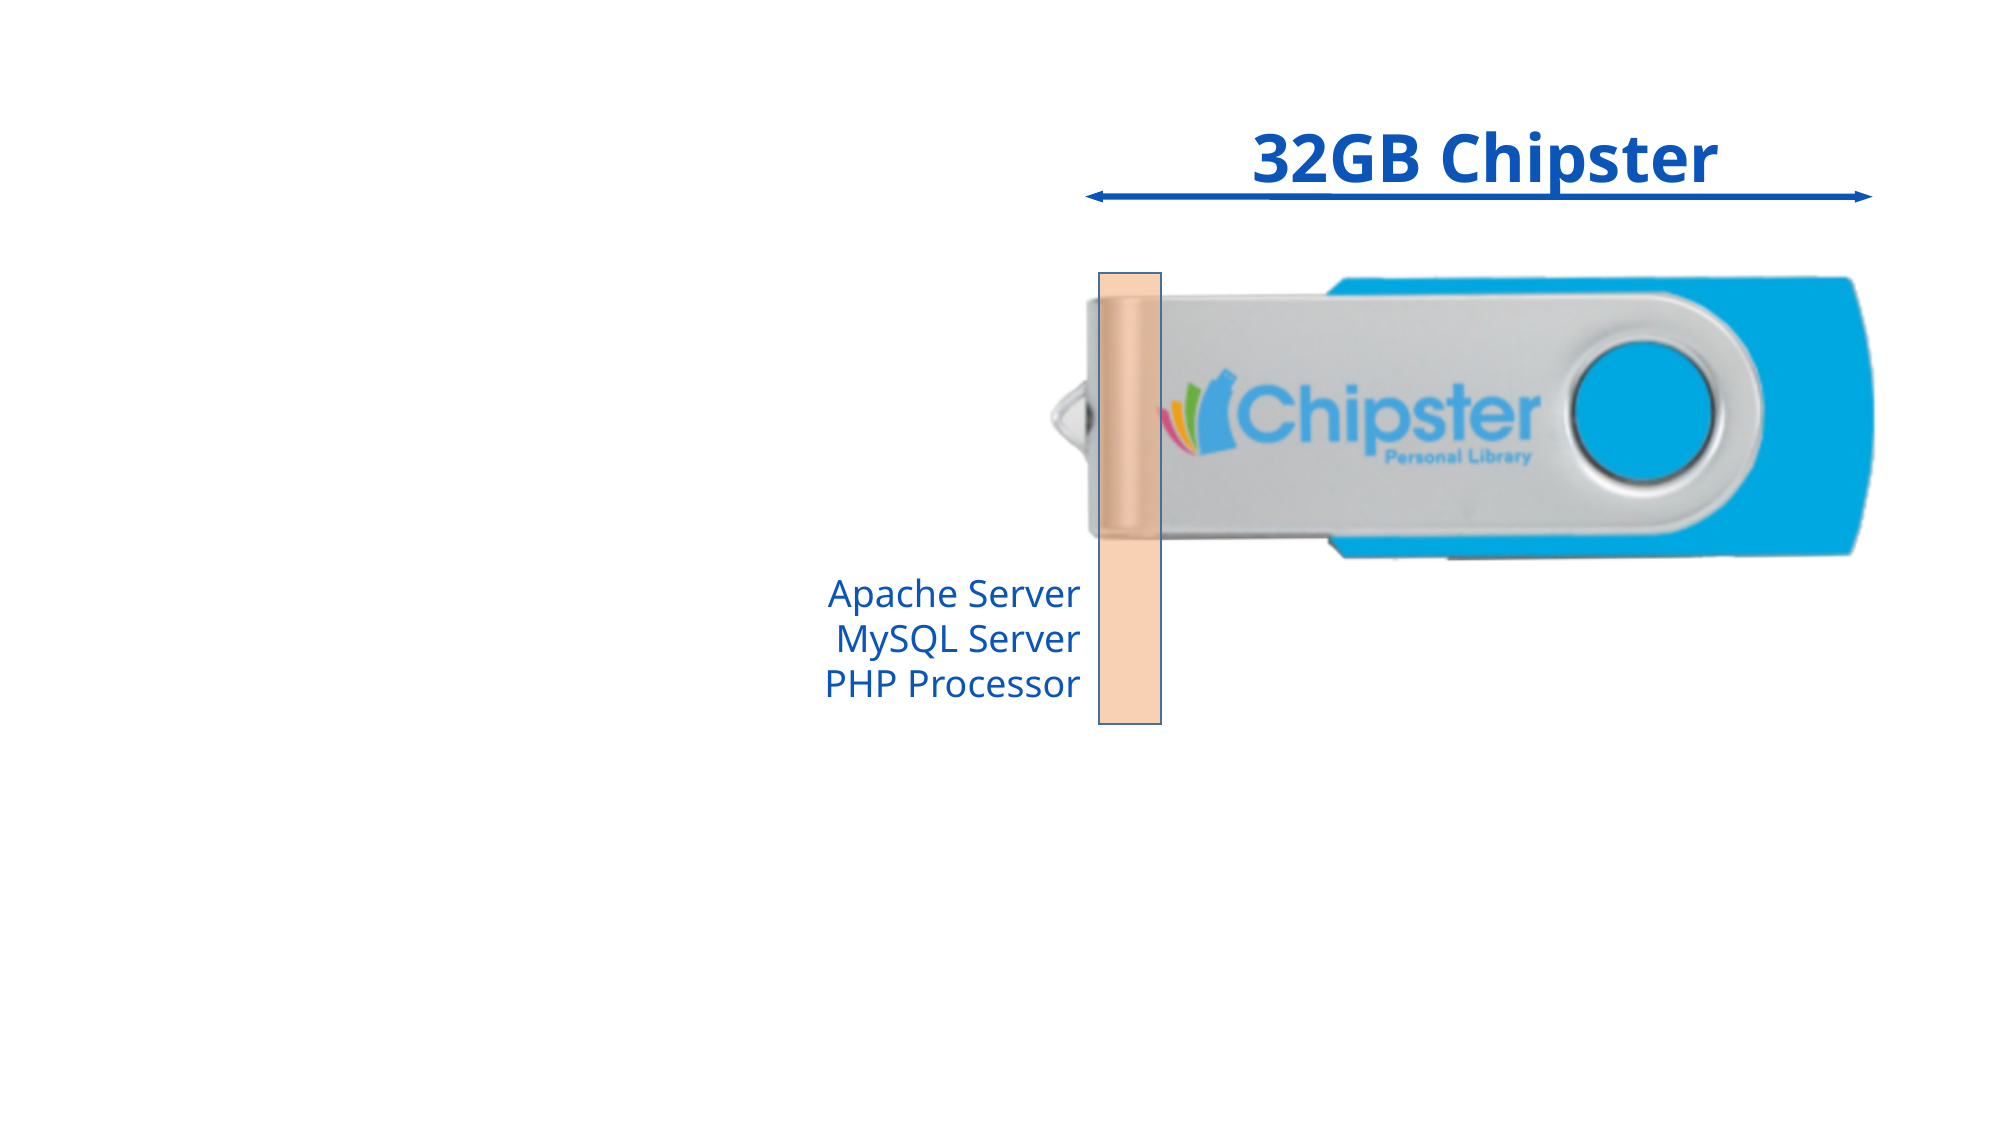

32GB Chipster
Apache Server
MySQL Server
PHP Processor